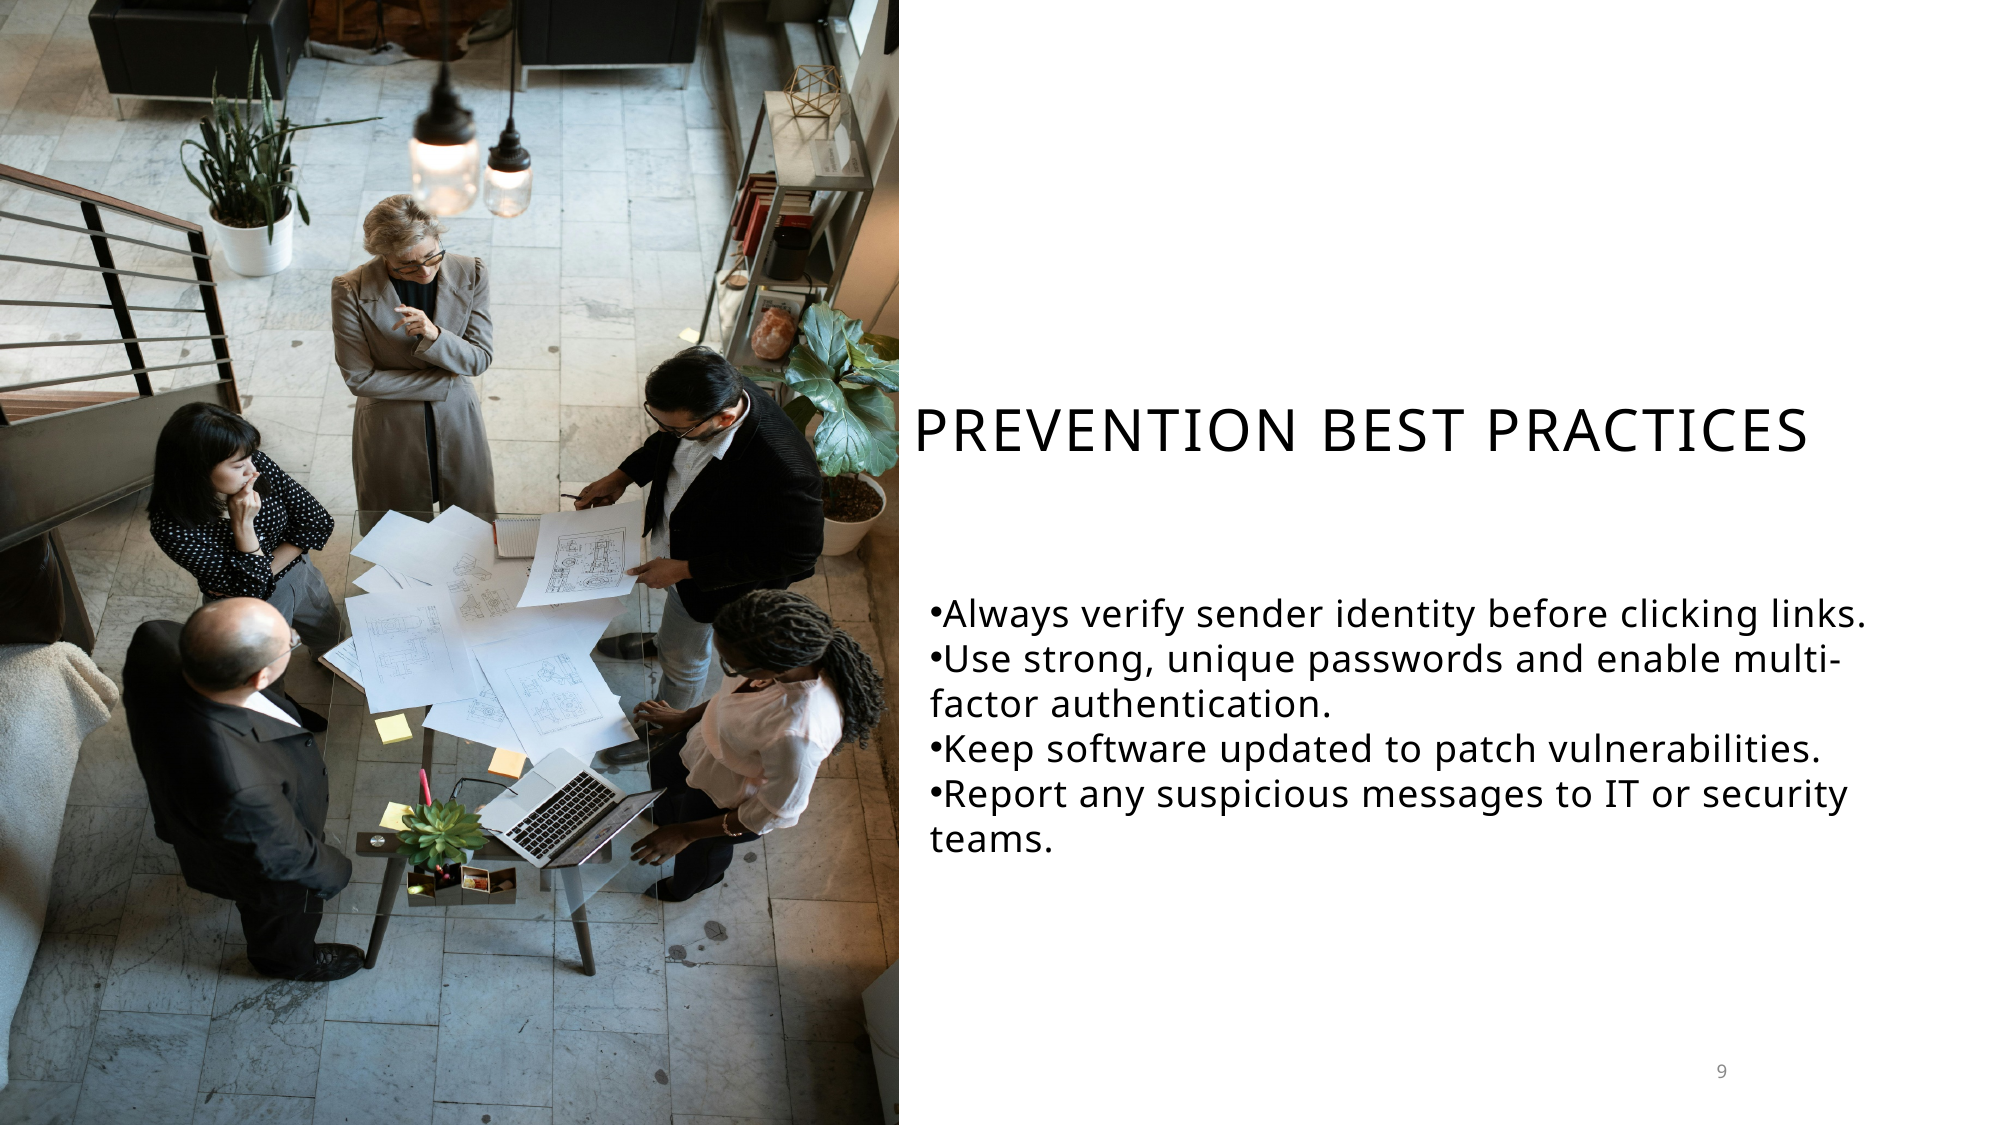

# Prevention Best Practices
Always verify sender identity before clicking links.
Use strong, unique passwords and enable multi-factor authentication.
Keep software updated to patch vulnerabilities.
Report any suspicious messages to IT or security teams.